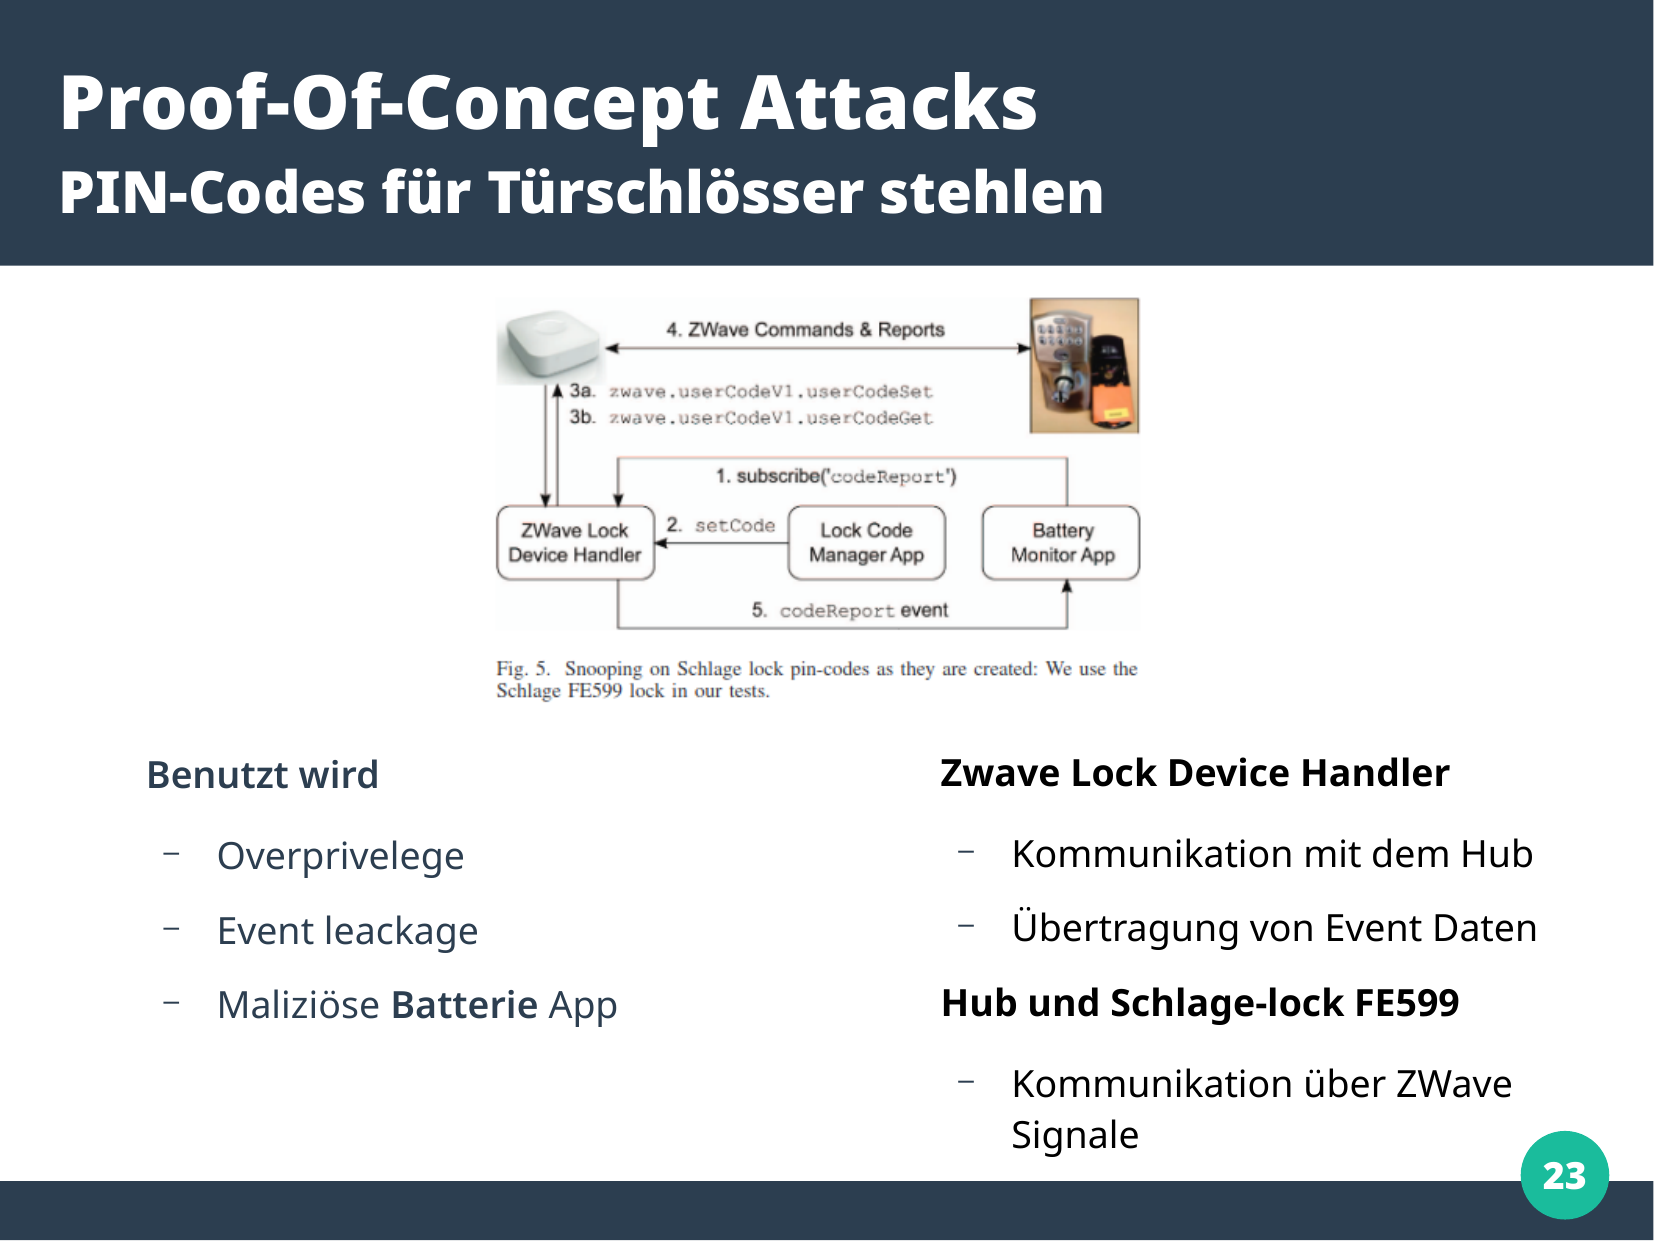

# Proof-Of-Concept Attacks PIN-Codes für Türschlösser stehlen
Zwave Lock Device Handler
Kommunikation mit dem Hub
Übertragung von Event Daten
Hub und Schlage-lock FE599
Kommunikation über ZWave
Signale
Benutzt wird
Overprivelege
Event leackage
Maliziöse Batterie App
23